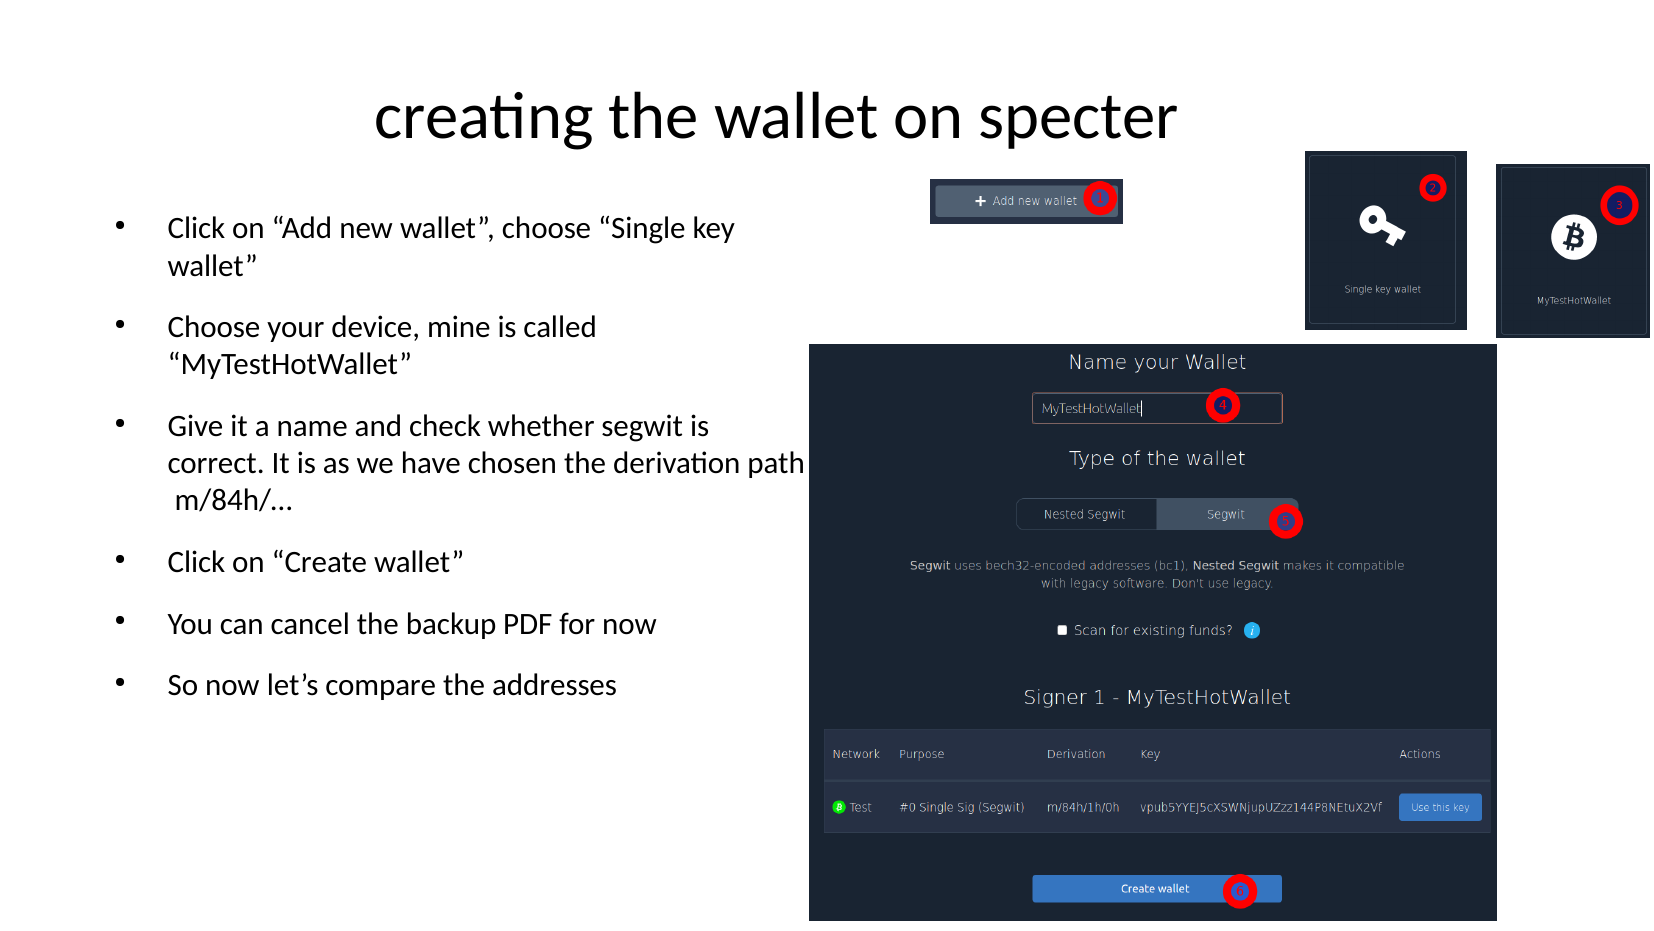

# creating the wallet on specter
Click on “Add new wallet”, choose “Single key wallet”
Choose your device, mine is called “MyTestHotWallet”
Give it a name and check whether segwit is correct. It is as we have chosen the derivation path m/84h/…
Click on “Create wallet”
You can cancel the backup PDF for now
So now let’s compare the addresses